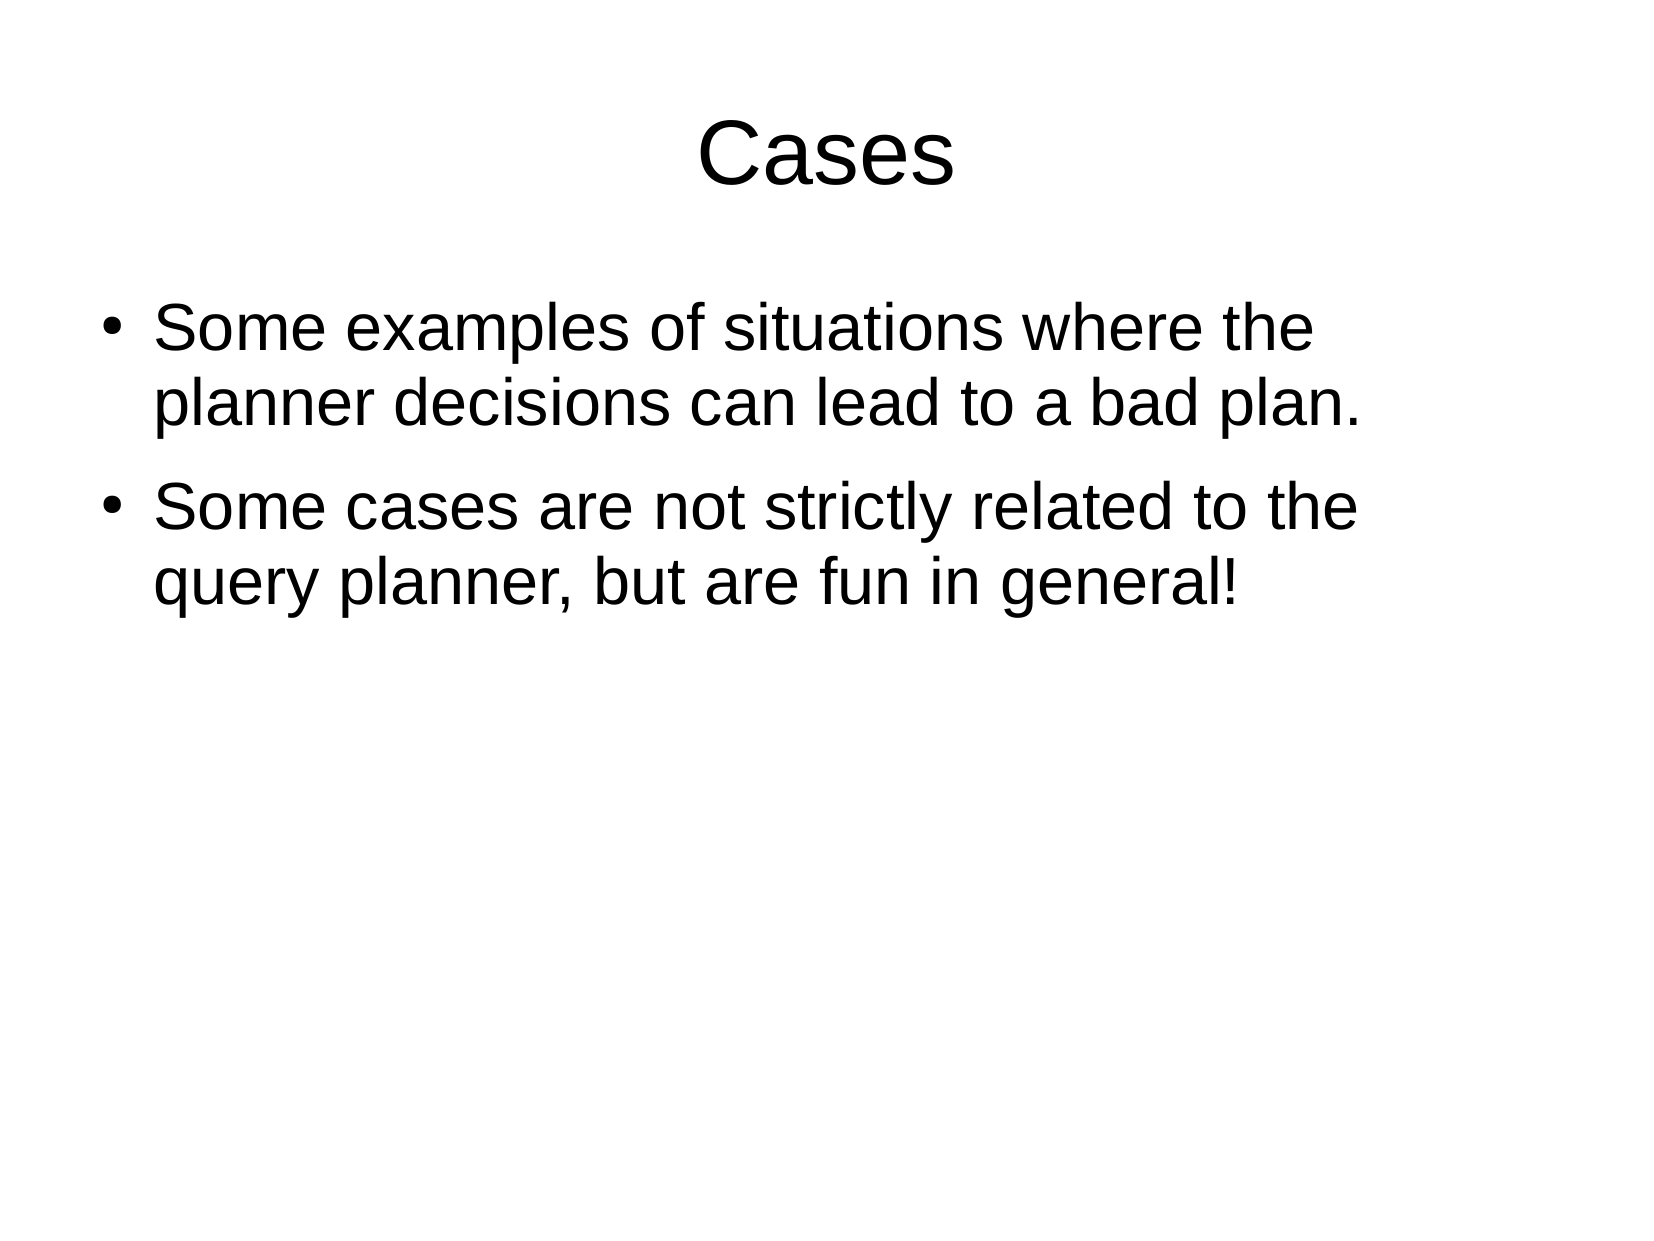

# Cases
Some examples of situations where the planner decisions can lead to a bad plan.
Some cases are not strictly related to the query planner, but are fun in general!